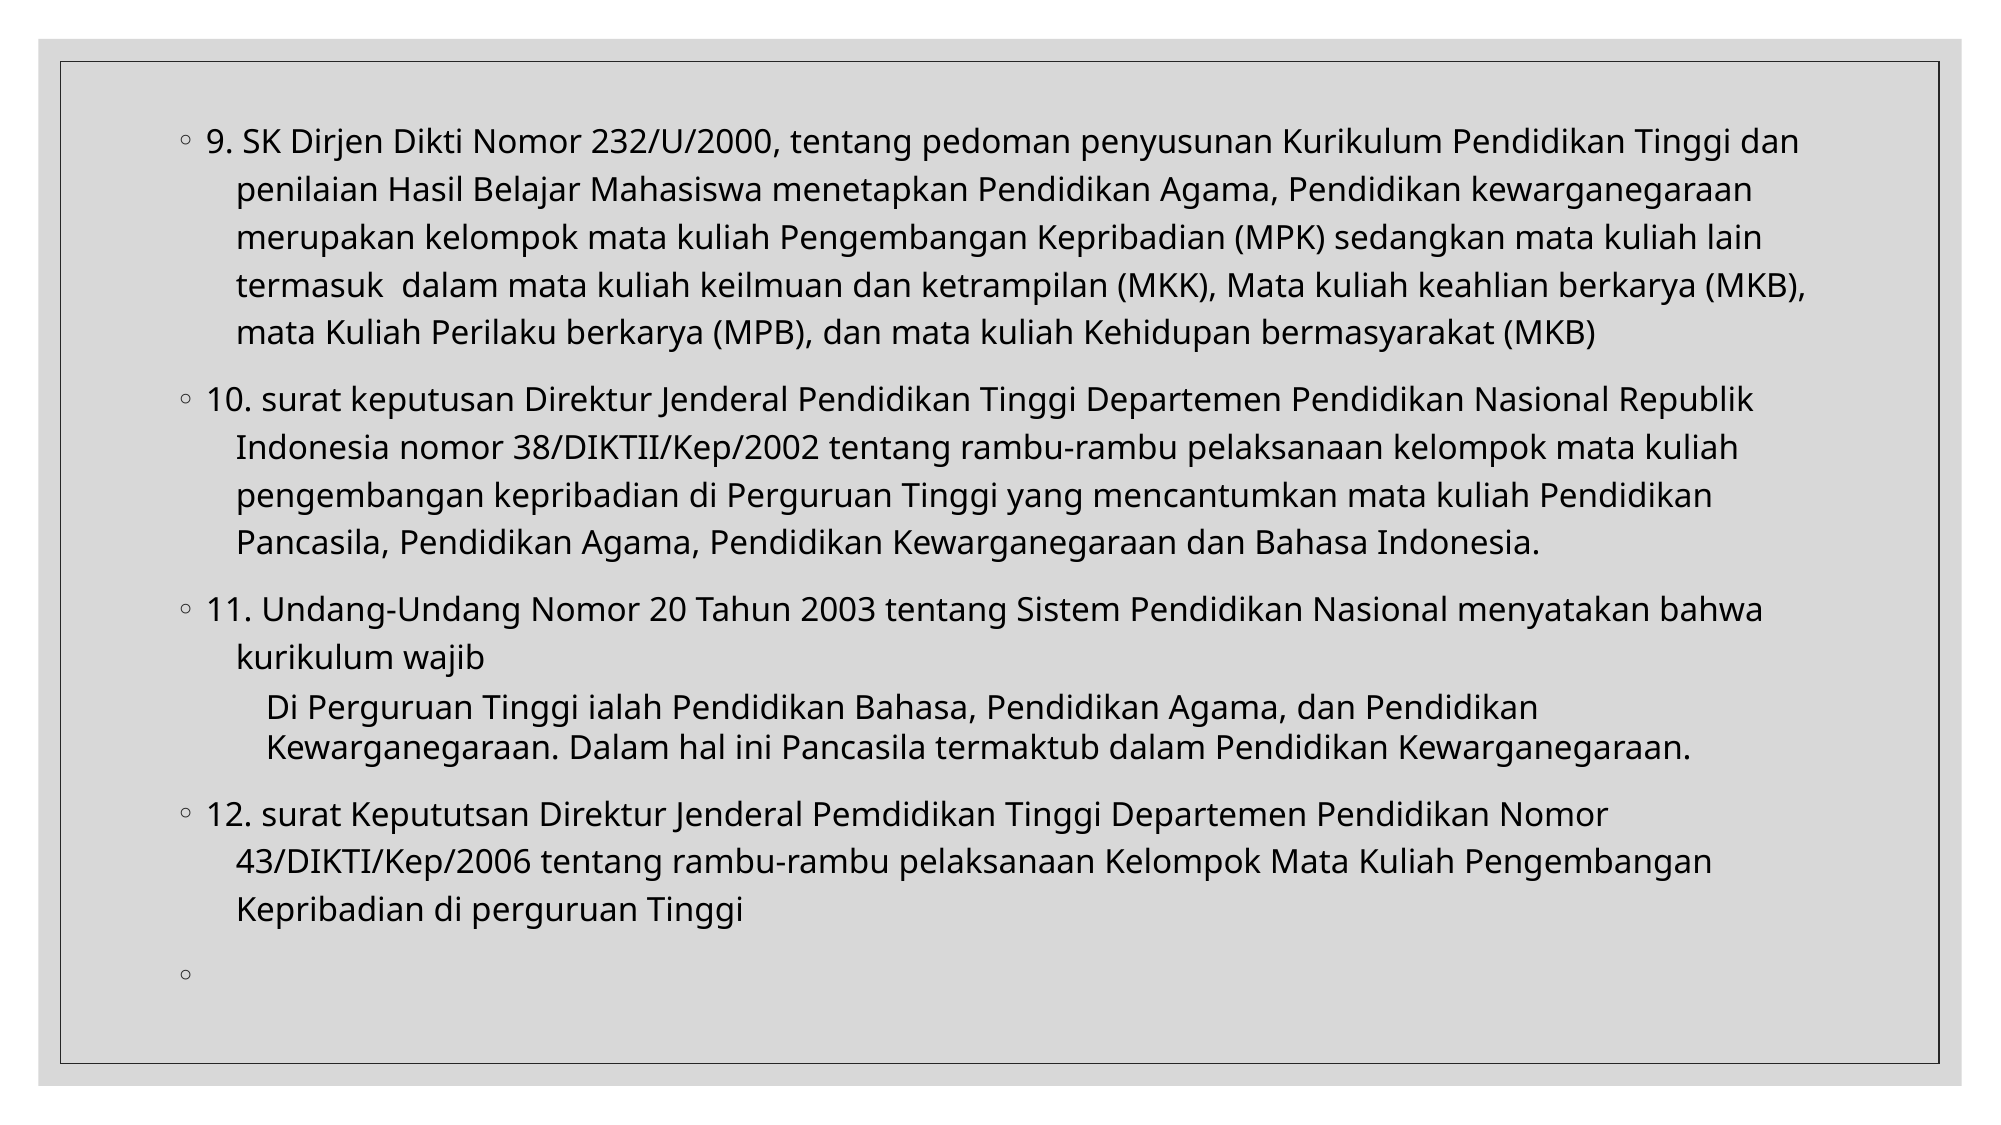

# 9. SK Dirjen Dikti Nomor 232/U/2000, tentang pedoman penyusunan Kurikulum Pendidikan Tinggi dan penilaian Hasil Belajar Mahasiswa menetapkan Pendidikan Agama, Pendidikan kewarganegaraan merupakan kelompok mata kuliah Pengembangan Kepribadian (MPK) sedangkan mata kuliah lain termasuk dalam mata kuliah keilmuan dan ketrampilan (MKK), Mata kuliah keahlian berkarya (MKB), mata Kuliah Perilaku berkarya (MPB), dan mata kuliah Kehidupan bermasyarakat (MKB)
10. surat keputusan Direktur Jenderal Pendidikan Tinggi Departemen Pendidikan Nasional Republik Indonesia nomor 38/DIKTII/Kep/2002 tentang rambu-rambu pelaksanaan kelompok mata kuliah pengembangan kepribadian di Perguruan Tinggi yang mencantumkan mata kuliah Pendidikan Pancasila, Pendidikan Agama, Pendidikan Kewarganegaraan dan Bahasa Indonesia.
11. Undang-Undang Nomor 20 Tahun 2003 tentang Sistem Pendidikan Nasional menyatakan bahwa kurikulum wajib
Di Perguruan Tinggi ialah Pendidikan Bahasa, Pendidikan Agama, dan Pendidikan Kewarganegaraan. Dalam hal ini Pancasila termaktub dalam Pendidikan Kewarganegaraan.
12. surat Kepututsan Direktur Jenderal Pemdidikan Tinggi Departemen Pendidikan Nomor 43/DIKTI/Kep/2006 tentang rambu-rambu pelaksanaan Kelompok Mata Kuliah Pengembangan Kepribadian di perguruan Tinggi